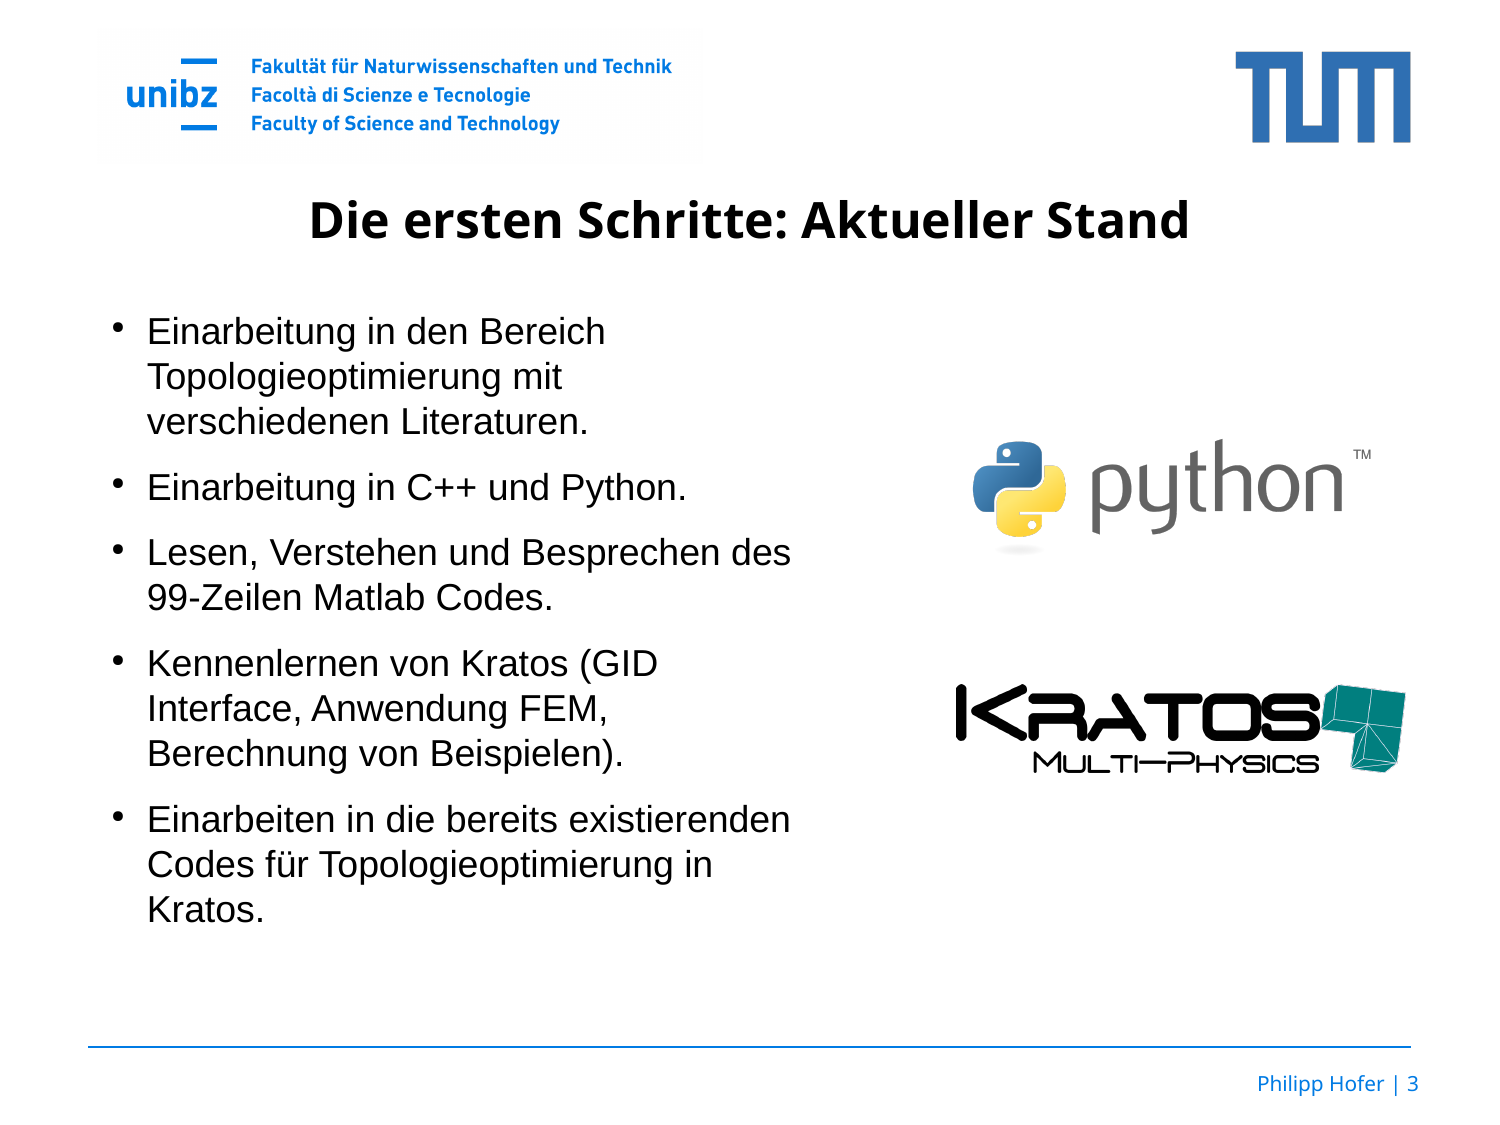

Die ersten Schritte: Aktueller Stand
Einarbeitung in den Bereich Topologieoptimierung mit verschiedenen Literaturen.
Einarbeitung in C++ und Python.
Lesen, Verstehen und Besprechen des 99-Zeilen Matlab Codes.
Kennenlernen von Kratos (GID Interface, Anwendung FEM, Berechnung von Beispielen).
Einarbeiten in die bereits existierenden Codes für Topologieoptimierung in Kratos.